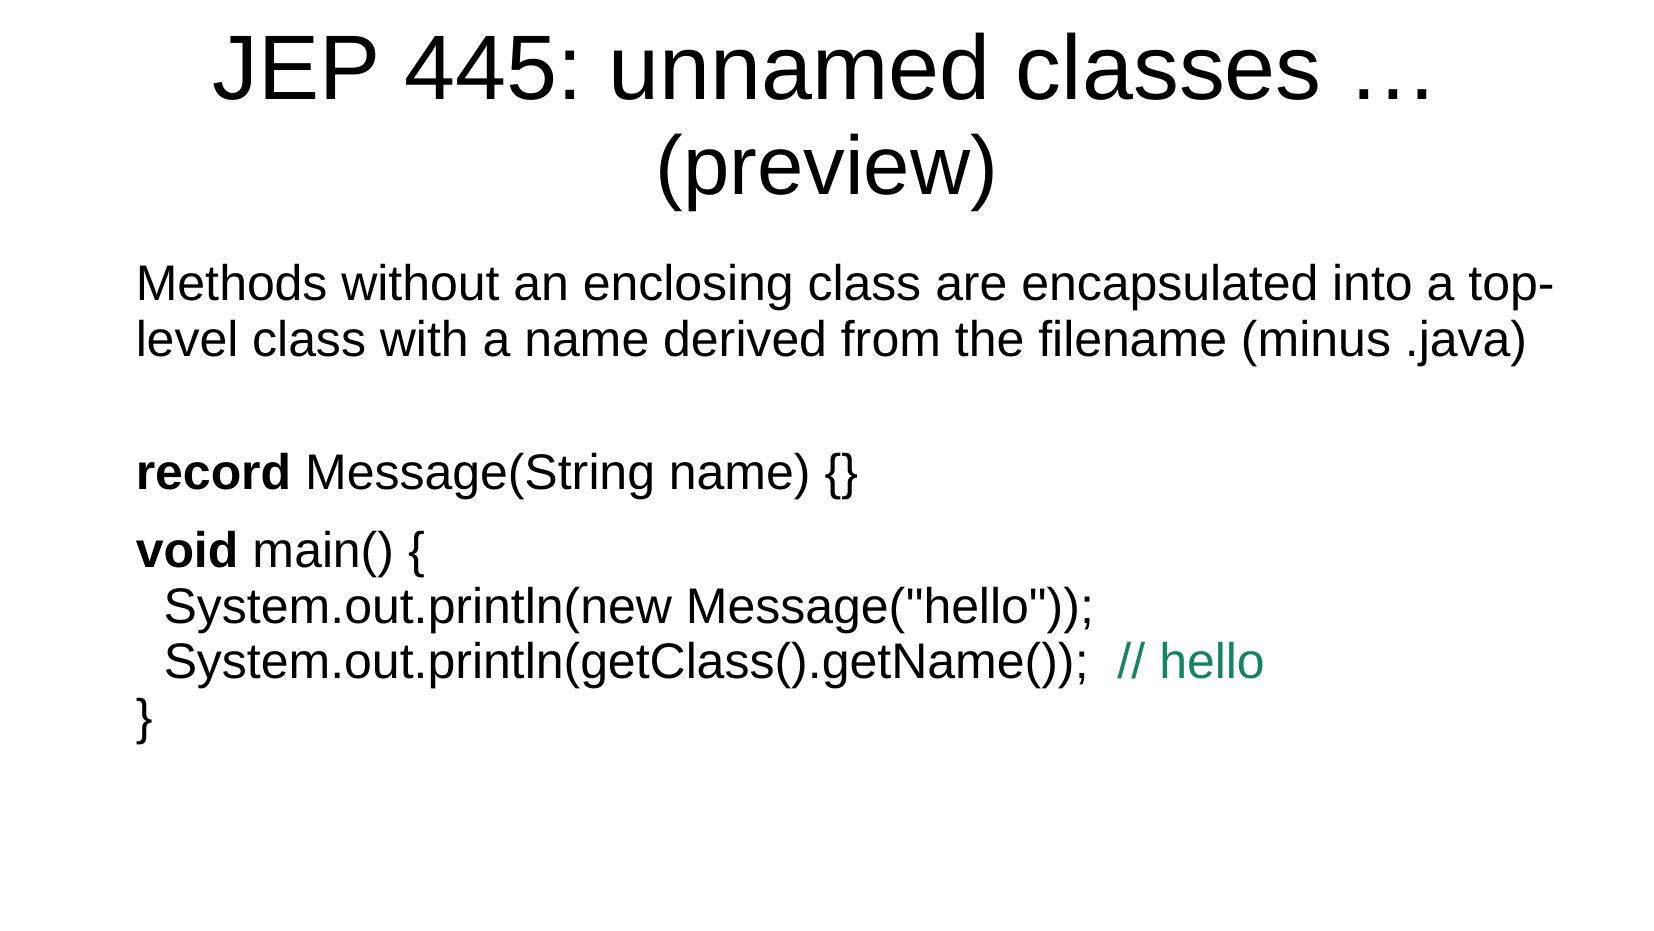

# JEP 445: unnamed classes … (preview)
Methods without an enclosing class are encapsulated into a top-level class with a name derived from the filename (minus .java)
record Message(String name) {}
void main() {
 System.out.println(new Message("hello"));
 System.out.println(getClass().getName()); // hello
}